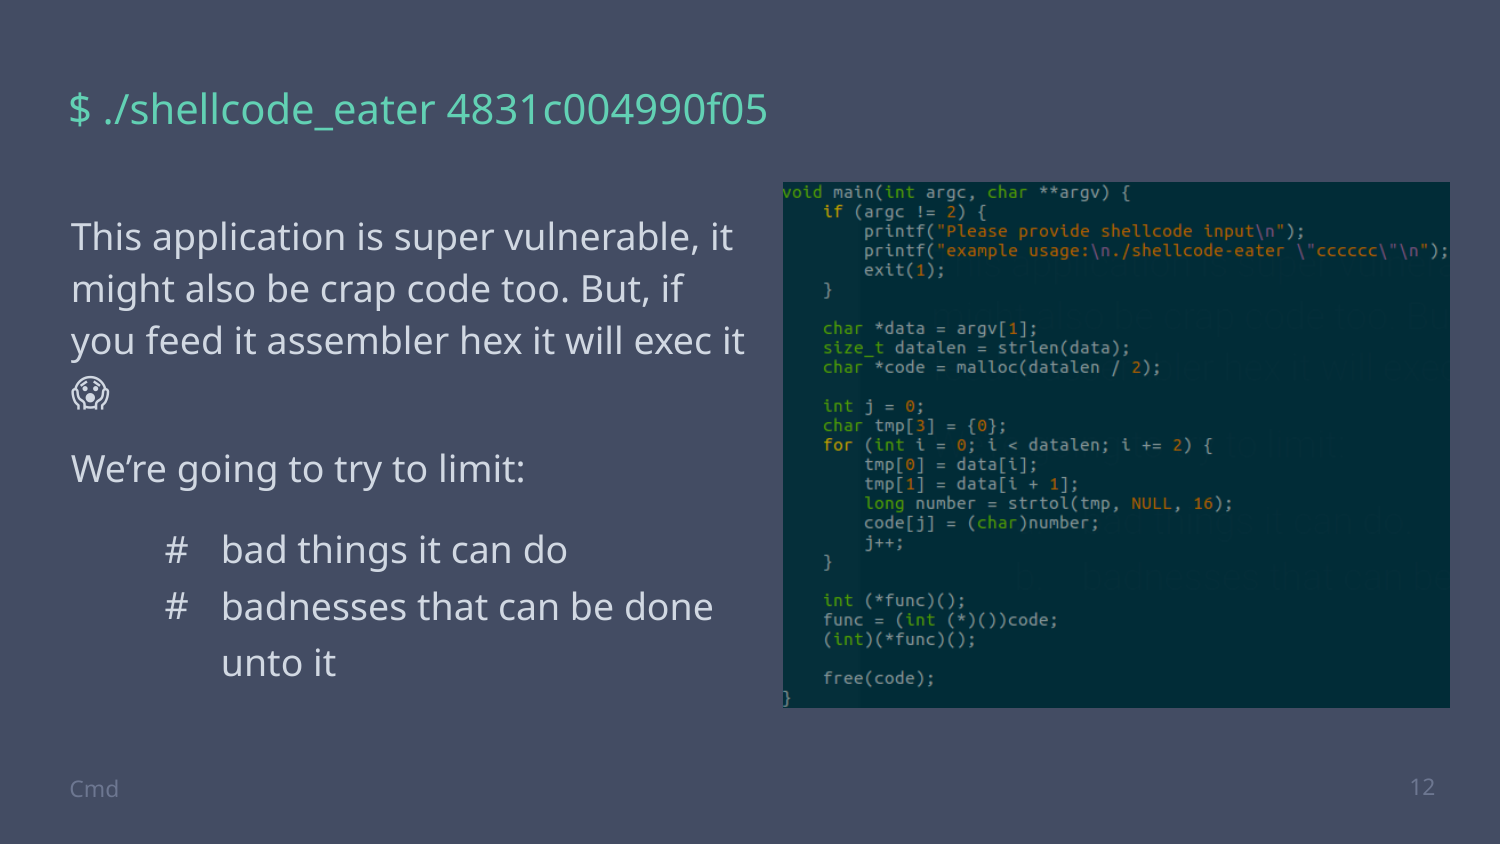

$ ./shellcode_eater 4831c004990f05
This application is super vulnerable, it might also be crap code too. But, if you feed it assembler hex it will exec it 😱
We’re going to try to limit:
bad things it can do
badnesses that can be done unto it